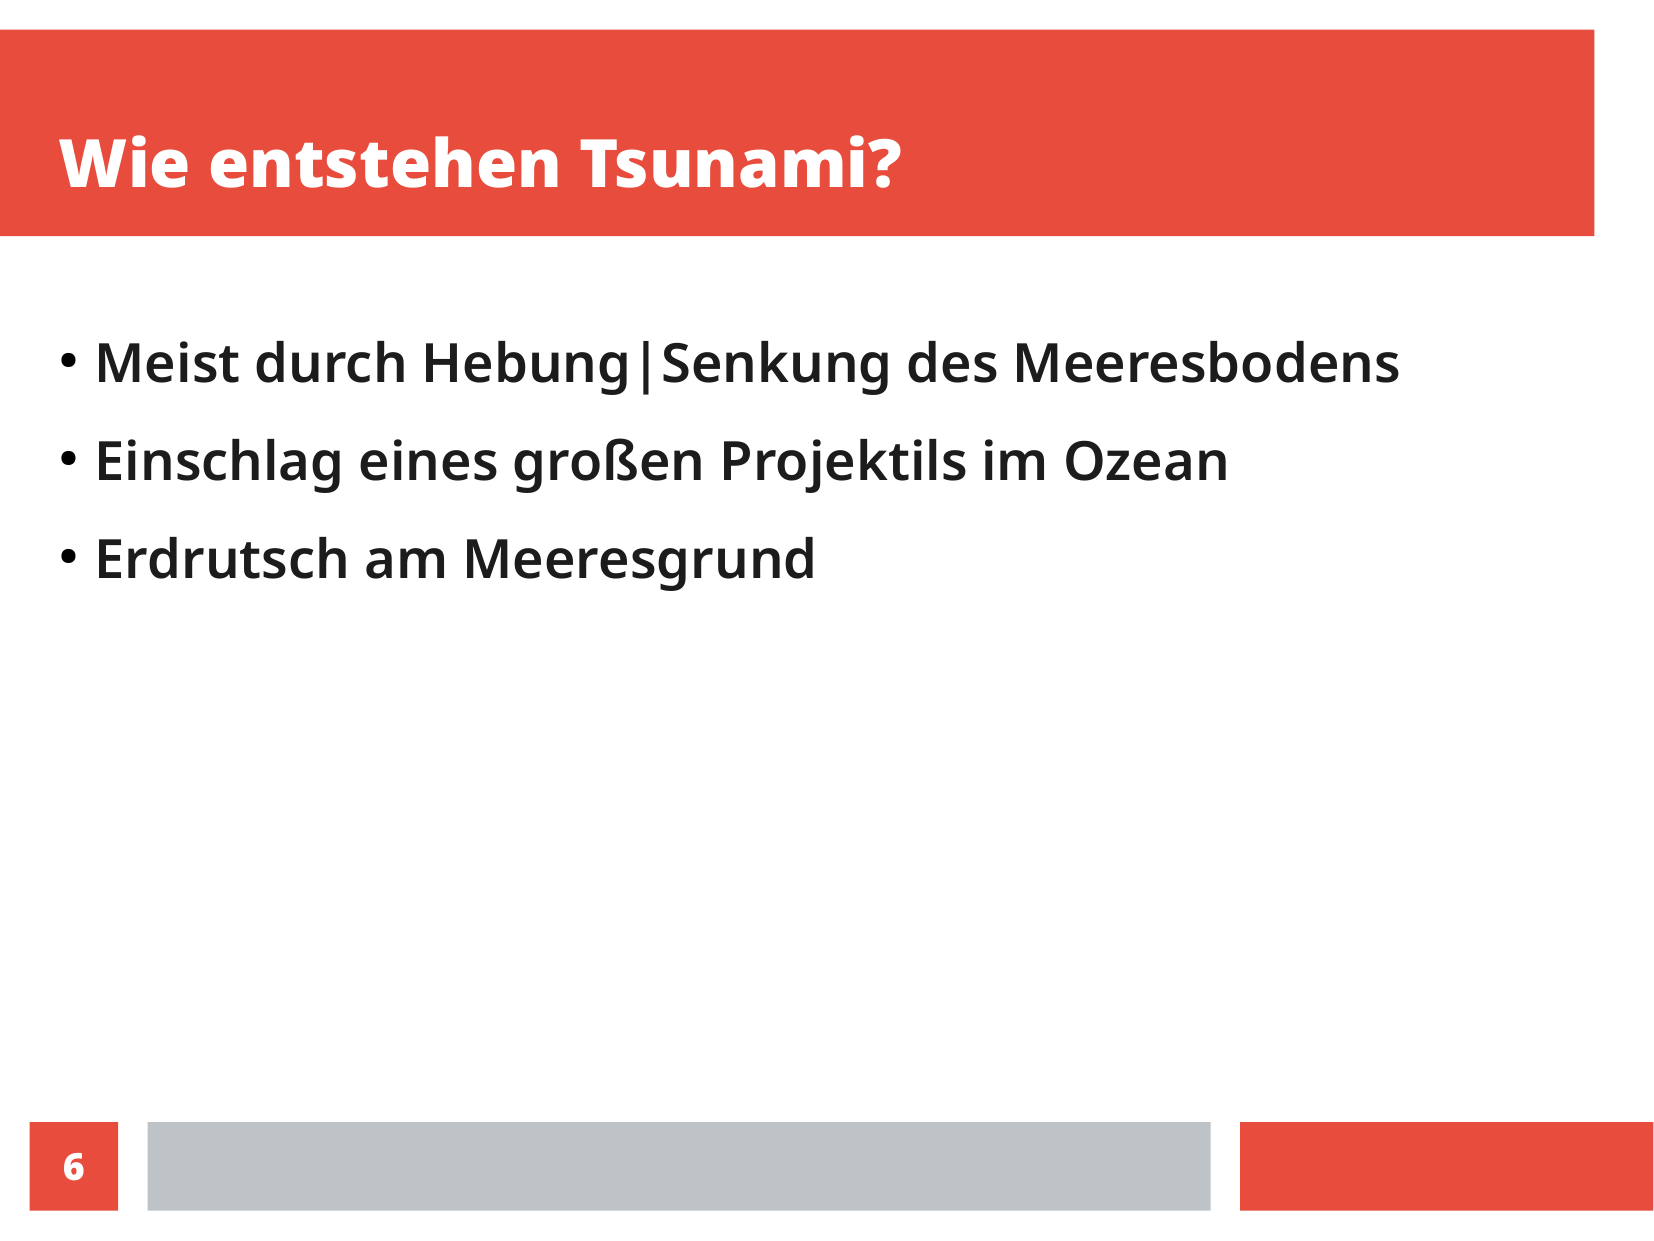

# Wie entstehen Tsunami?
Meist durch Hebung|Senkung des Meeresbodens
Einschlag eines großen Projektils im Ozean
Erdrutsch am Meeresgrund
6